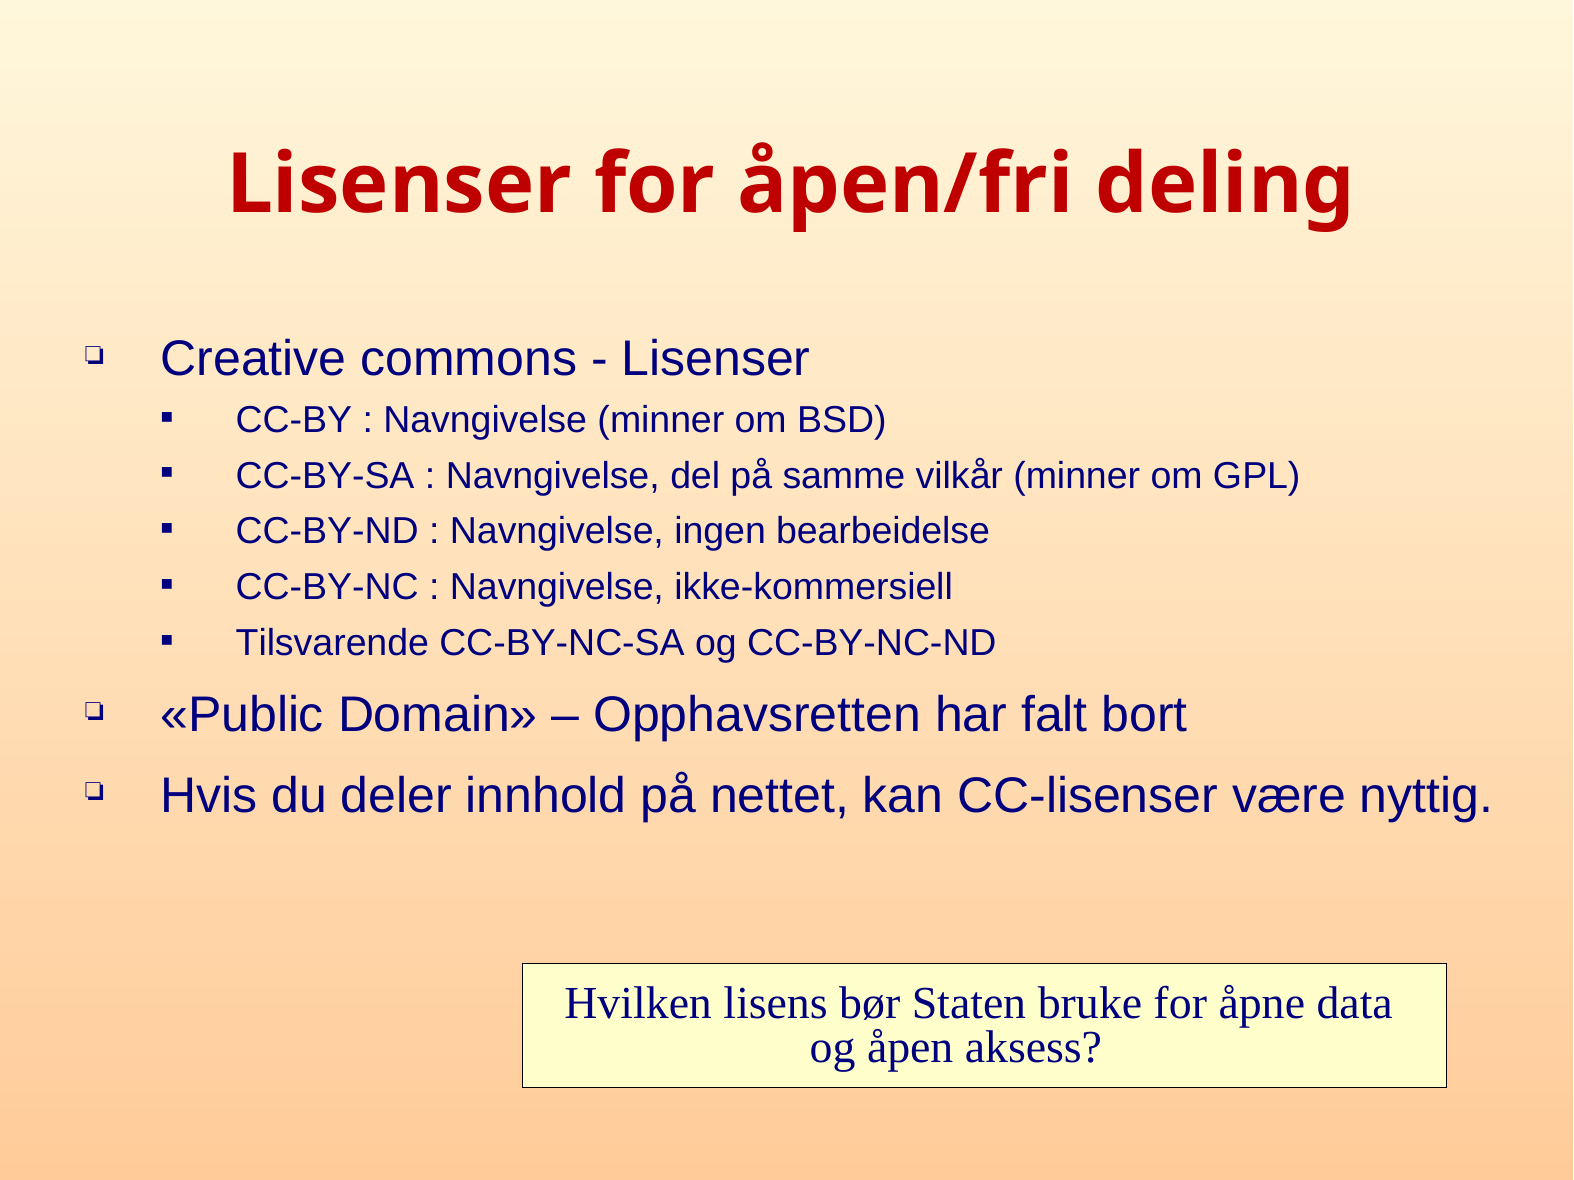

# Lisenser for åpen/fri deling
Creative commons - Lisenser
CC-BY : Navngivelse (minner om BSD)
CC-BY-SA : Navngivelse, del på samme vilkår (minner om GPL)
CC-BY-ND : Navngivelse, ingen bearbeidelse
CC-BY-NC : Navngivelse, ikke-kommersiell
Tilsvarende CC-BY-NC-SA og CC-BY-NC-ND
«Public Domain» – Opphavsretten har falt bort
Hvis du deler innhold på nettet, kan CC-lisenser være nyttig.
Hvilken lisens bør Staten bruke for åpne data
og åpen aksess?